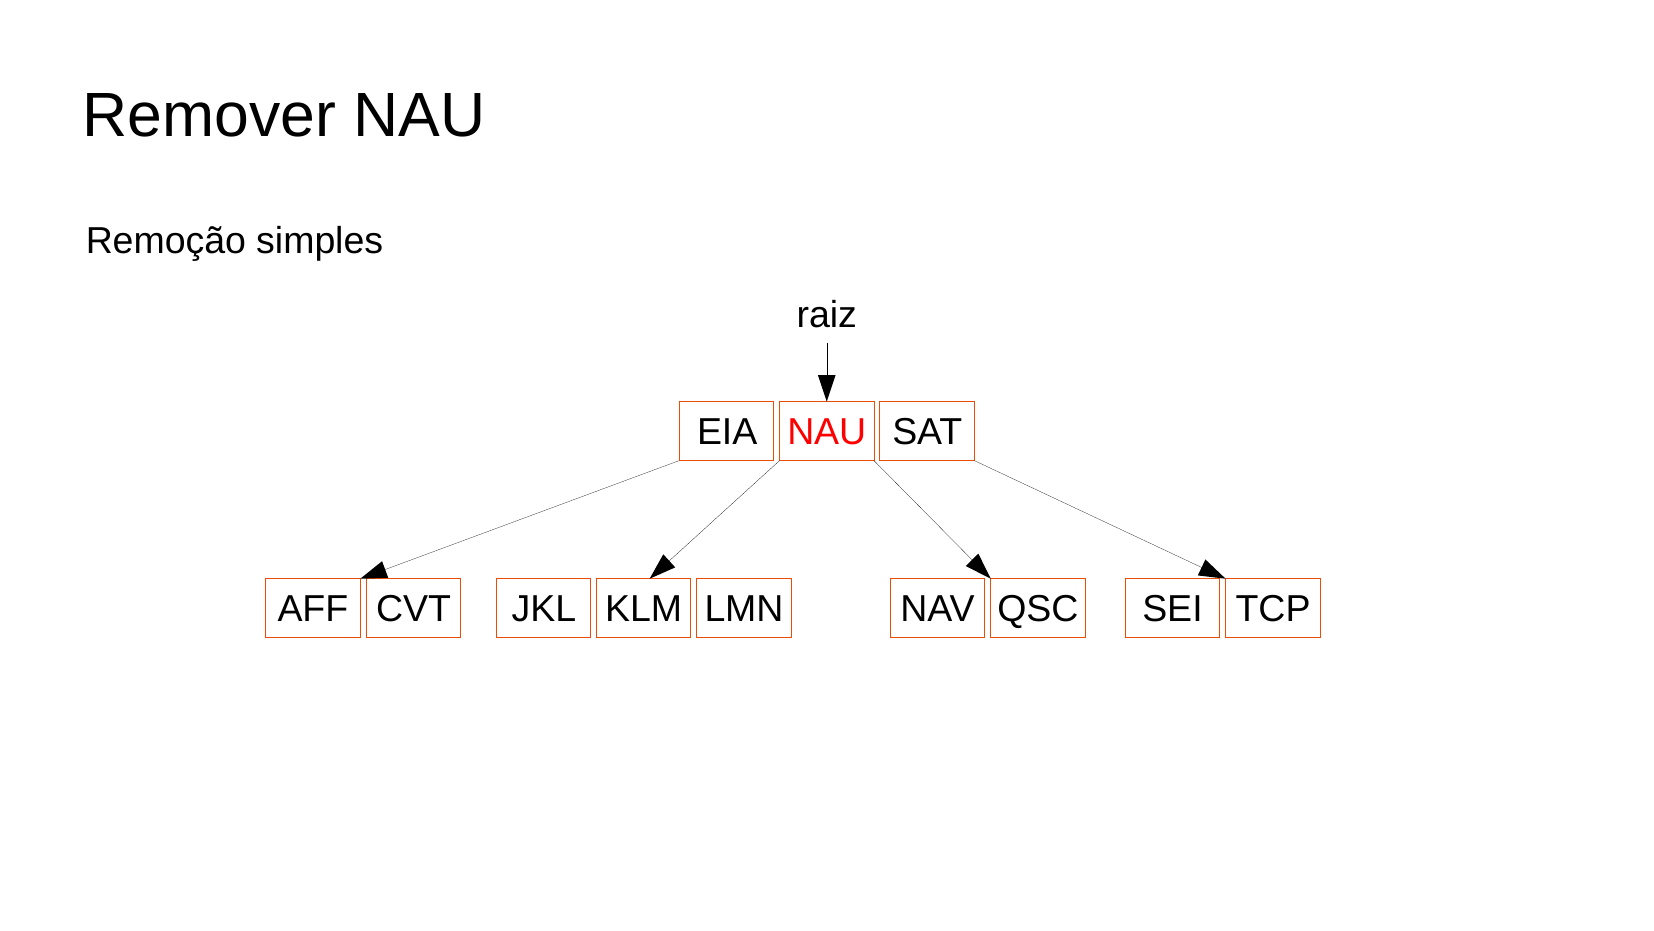

# Remover NAU
Remoção simples
raiz
 EIA
NAU
 SAT
AFF
 CVT
 JKL
 KLM
LMN
 NAV
QSC
 SEI
 TCP